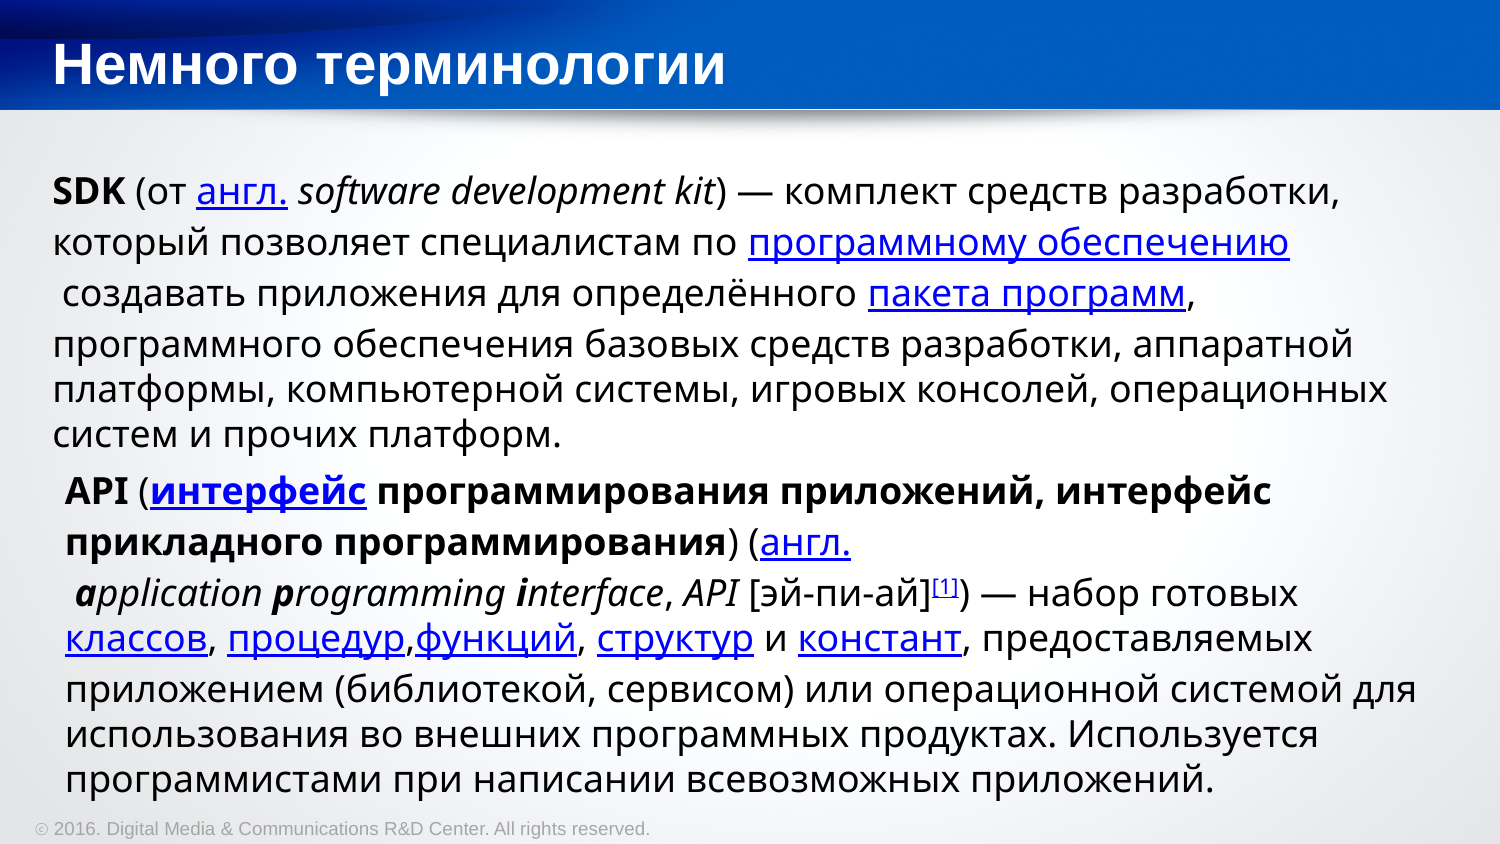

# Немного терминологии
SDK (от англ. software development kit) — комплект средств разработки, который позволяет специалистам по программному обеспечению создавать приложения для определённого пакета программ, программного обеспечения базовых средств разработки, аппаратной платформы, компьютерной системы, игровых консолей, операционных систем и прочих платформ.
API (интерфейс программирования приложений, интерфейс прикладного программирования) (англ. application programming interface, API [эй-пи-ай][1]) — набор готовых классов, процедур,функций, структур и констант, предоставляемых приложением (библиотекой, сервисом) или операционной системой для использования во внешних программных продуктах. Используется программистами при написании всевозможных приложений.